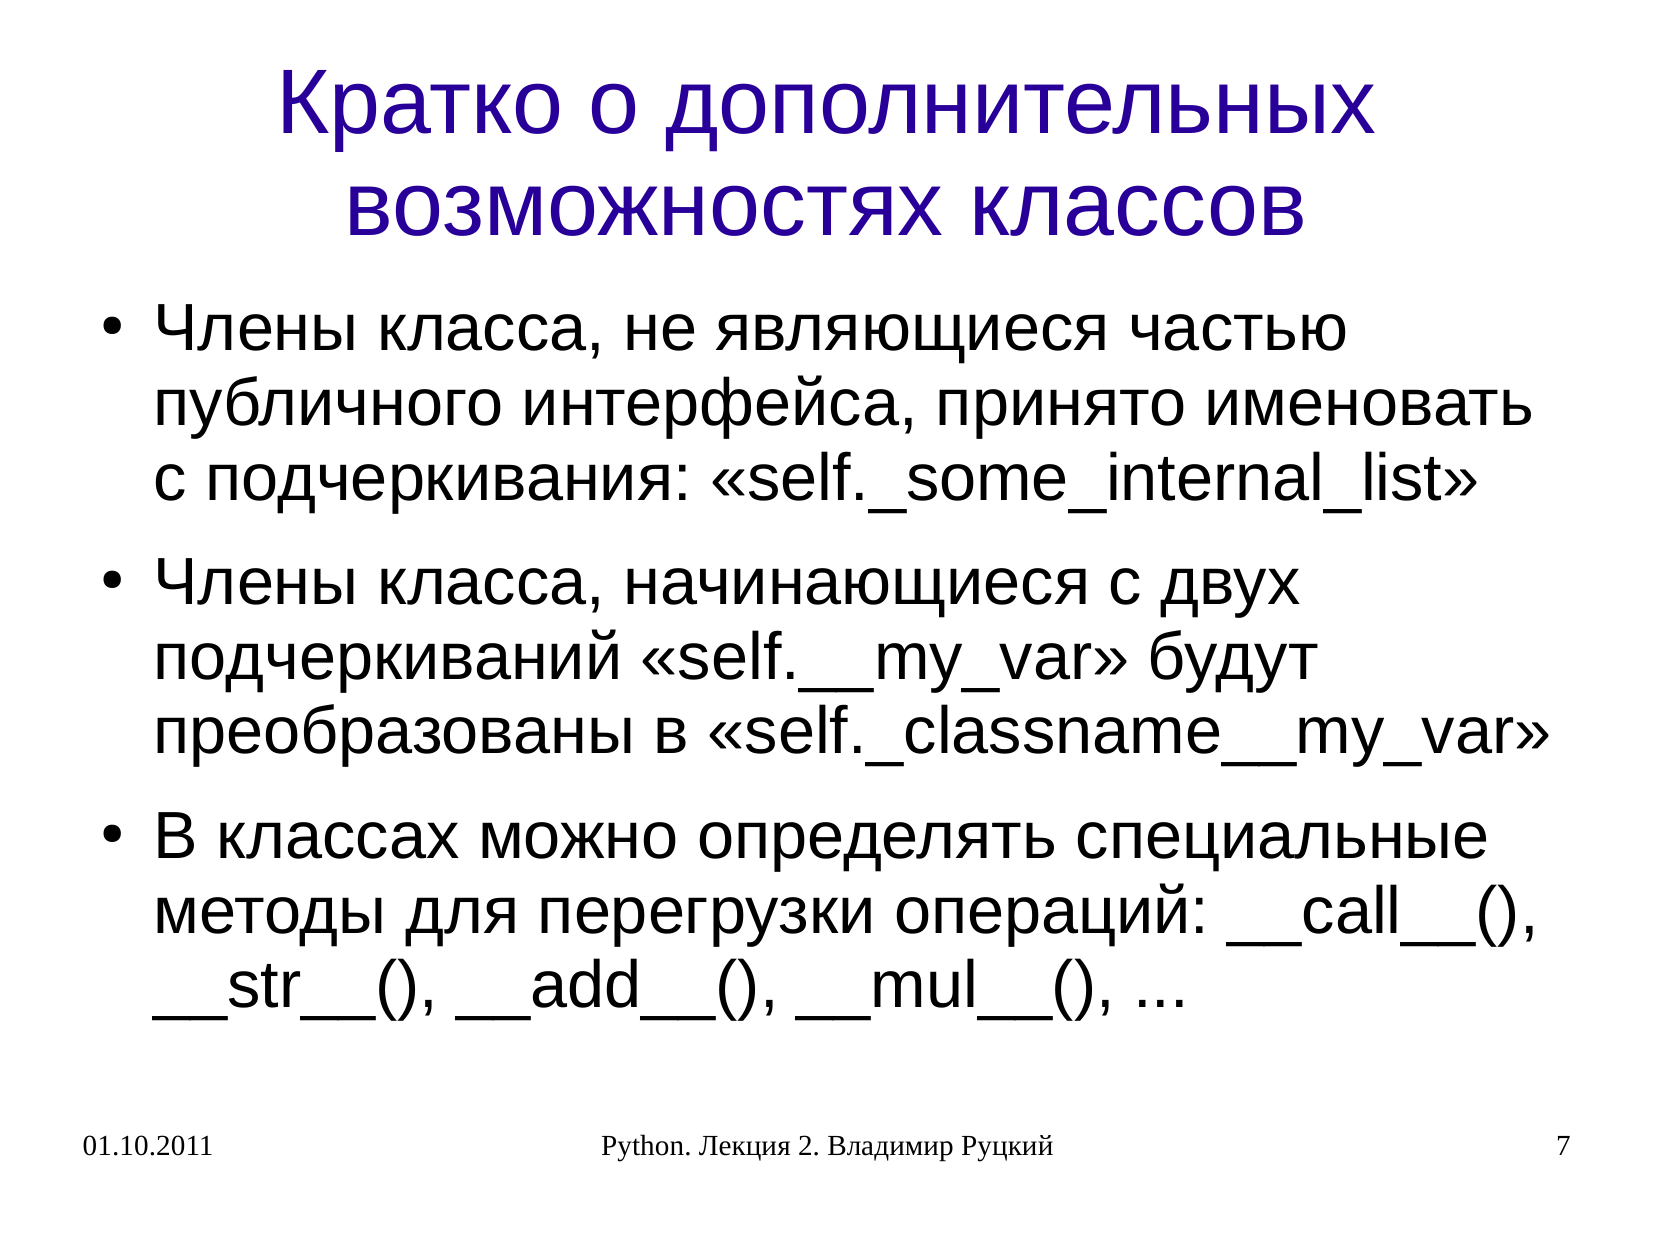

# Кратко о дополнительных возможностях классов
Члены класса, не являющиеся частью публичного интерфейса, принято именовать с подчеркивания: «self._some_internal_list»
Члены класса, начинающиеся с двух подчеркиваний «self.__my_var» будут преобразованы в «self._classname__my_var»
В классах можно определять специальные методы для перегрузки операций: __call__(), __str__(), __add__(), __mul__(), ...
01.10.2011
Python. Лекция 2. Владимир Руцкий
7